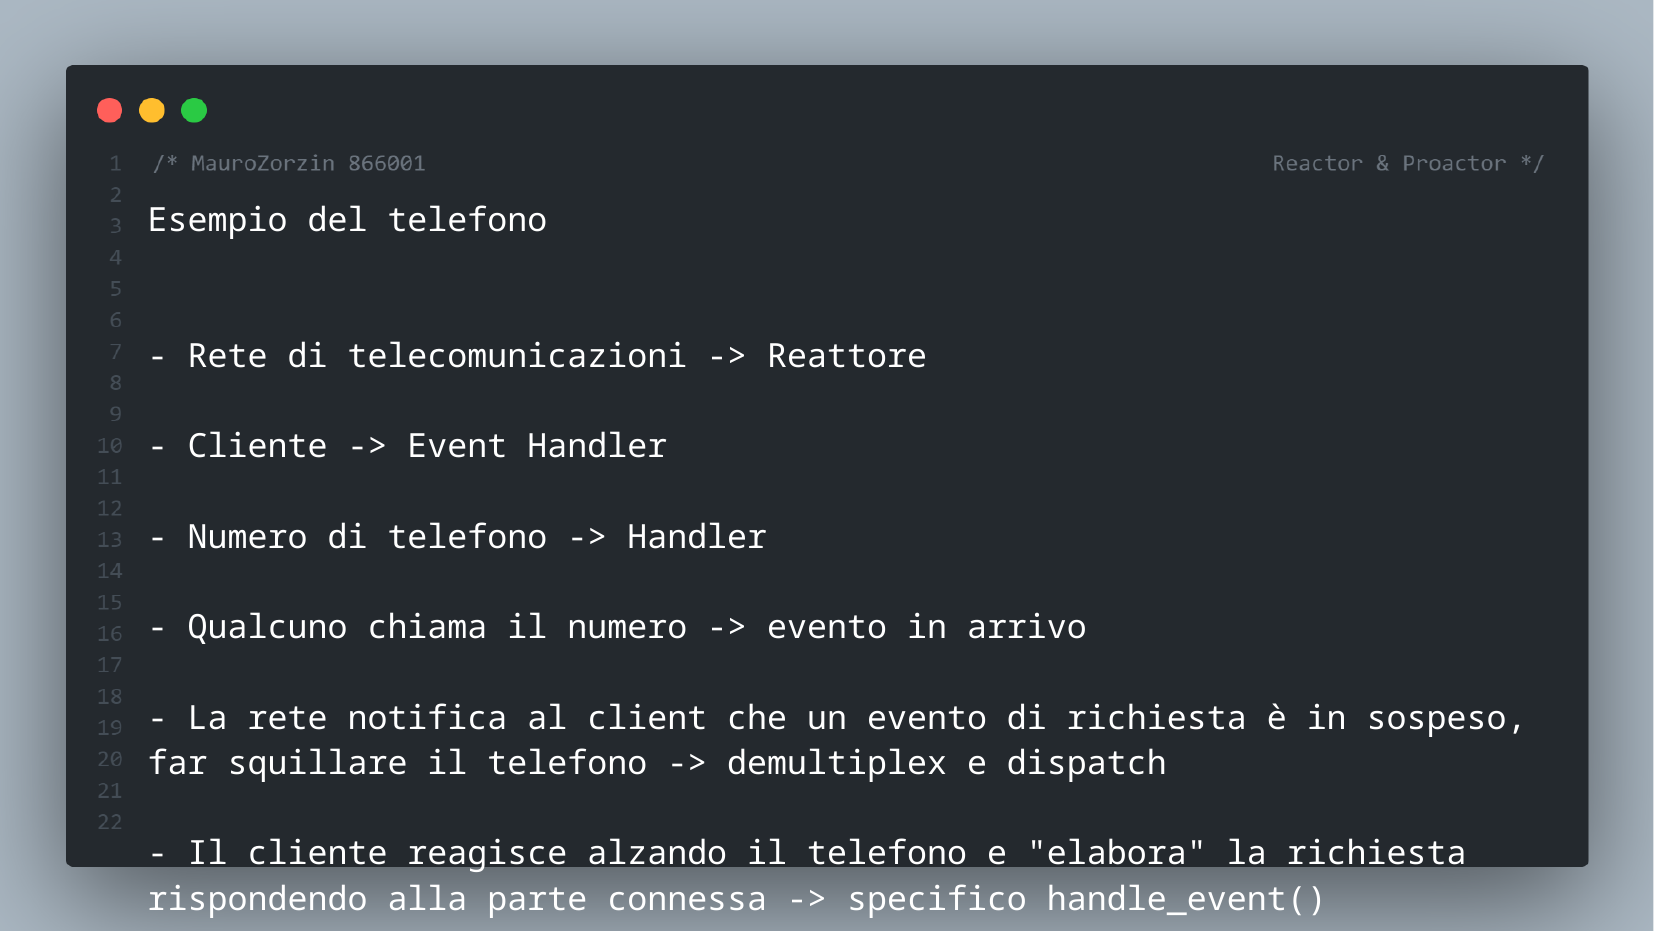

# Esempio del telefono
- Rete di telecomunicazioni -> Reattore
- Cliente -> Event Handler
- Numero di telefono -> Handler
- Qualcuno chiama il numero -> evento in arrivo
- La rete notifica al client che un evento di richiesta è in sospeso,
far squillare il telefono -> demultiplex e dispatch
- Il cliente reagisce alzando il telefono e "elabora" la richiesta
rispondendo alla parte connessa -> specifico handle_event()